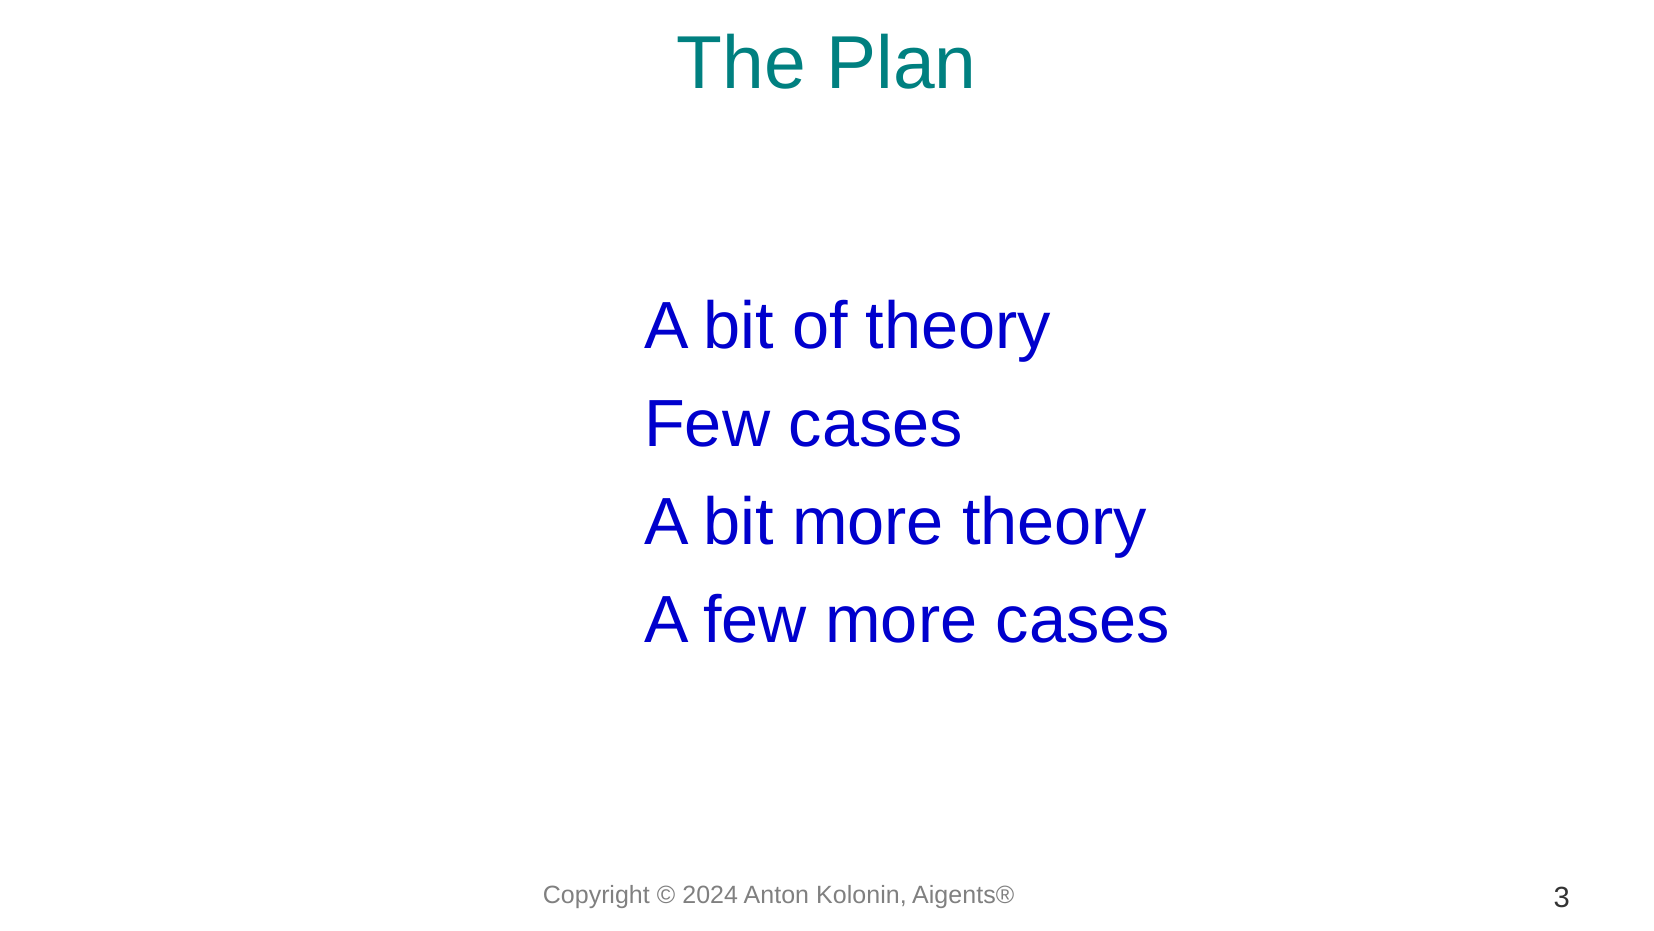

The Plan
A bit of theory
Few cases
A bit more theory
A few more cases
Copyright © 2024 Anton Kolonin, Aigents®
3